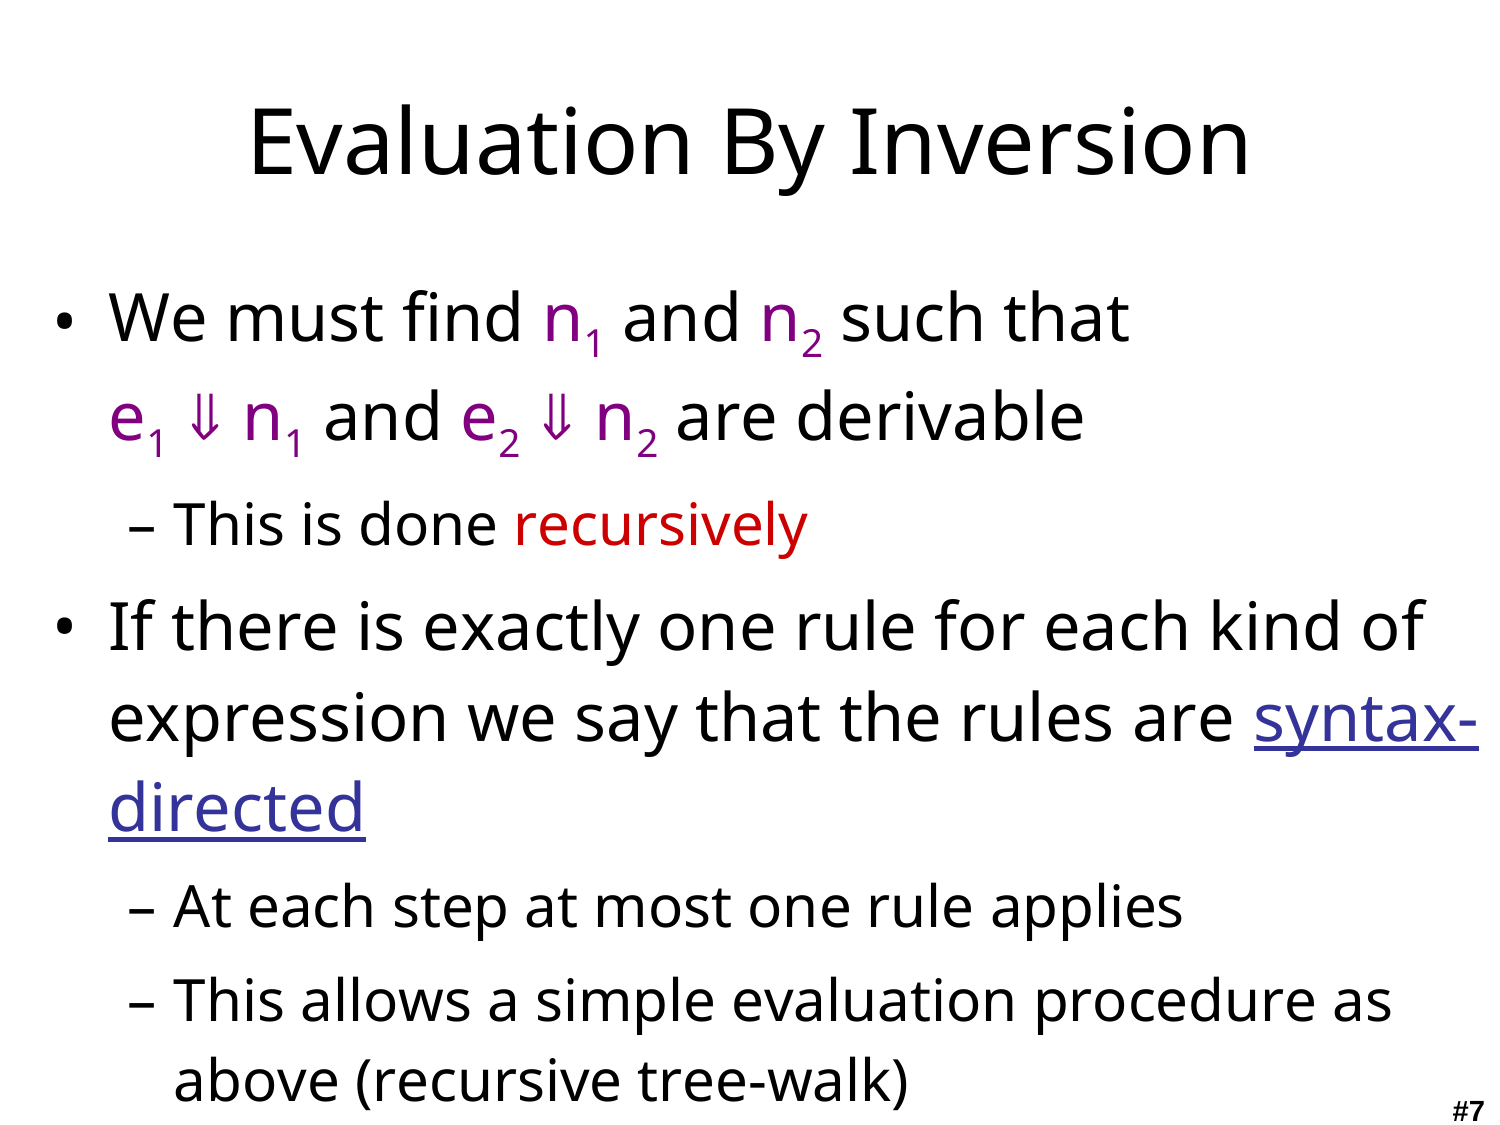

# Evaluation By Inversion
We must find n1 and n2 such that e1  n1 and e2  n2 are derivable
This is done recursively
If there is exactly one rule for each kind of expression we say that the rules are syntax-directed
At each step at most one rule applies
This allows a simple evaluation procedure as above (recursive tree-walk)
True for our Aexp but not Bexp.
7